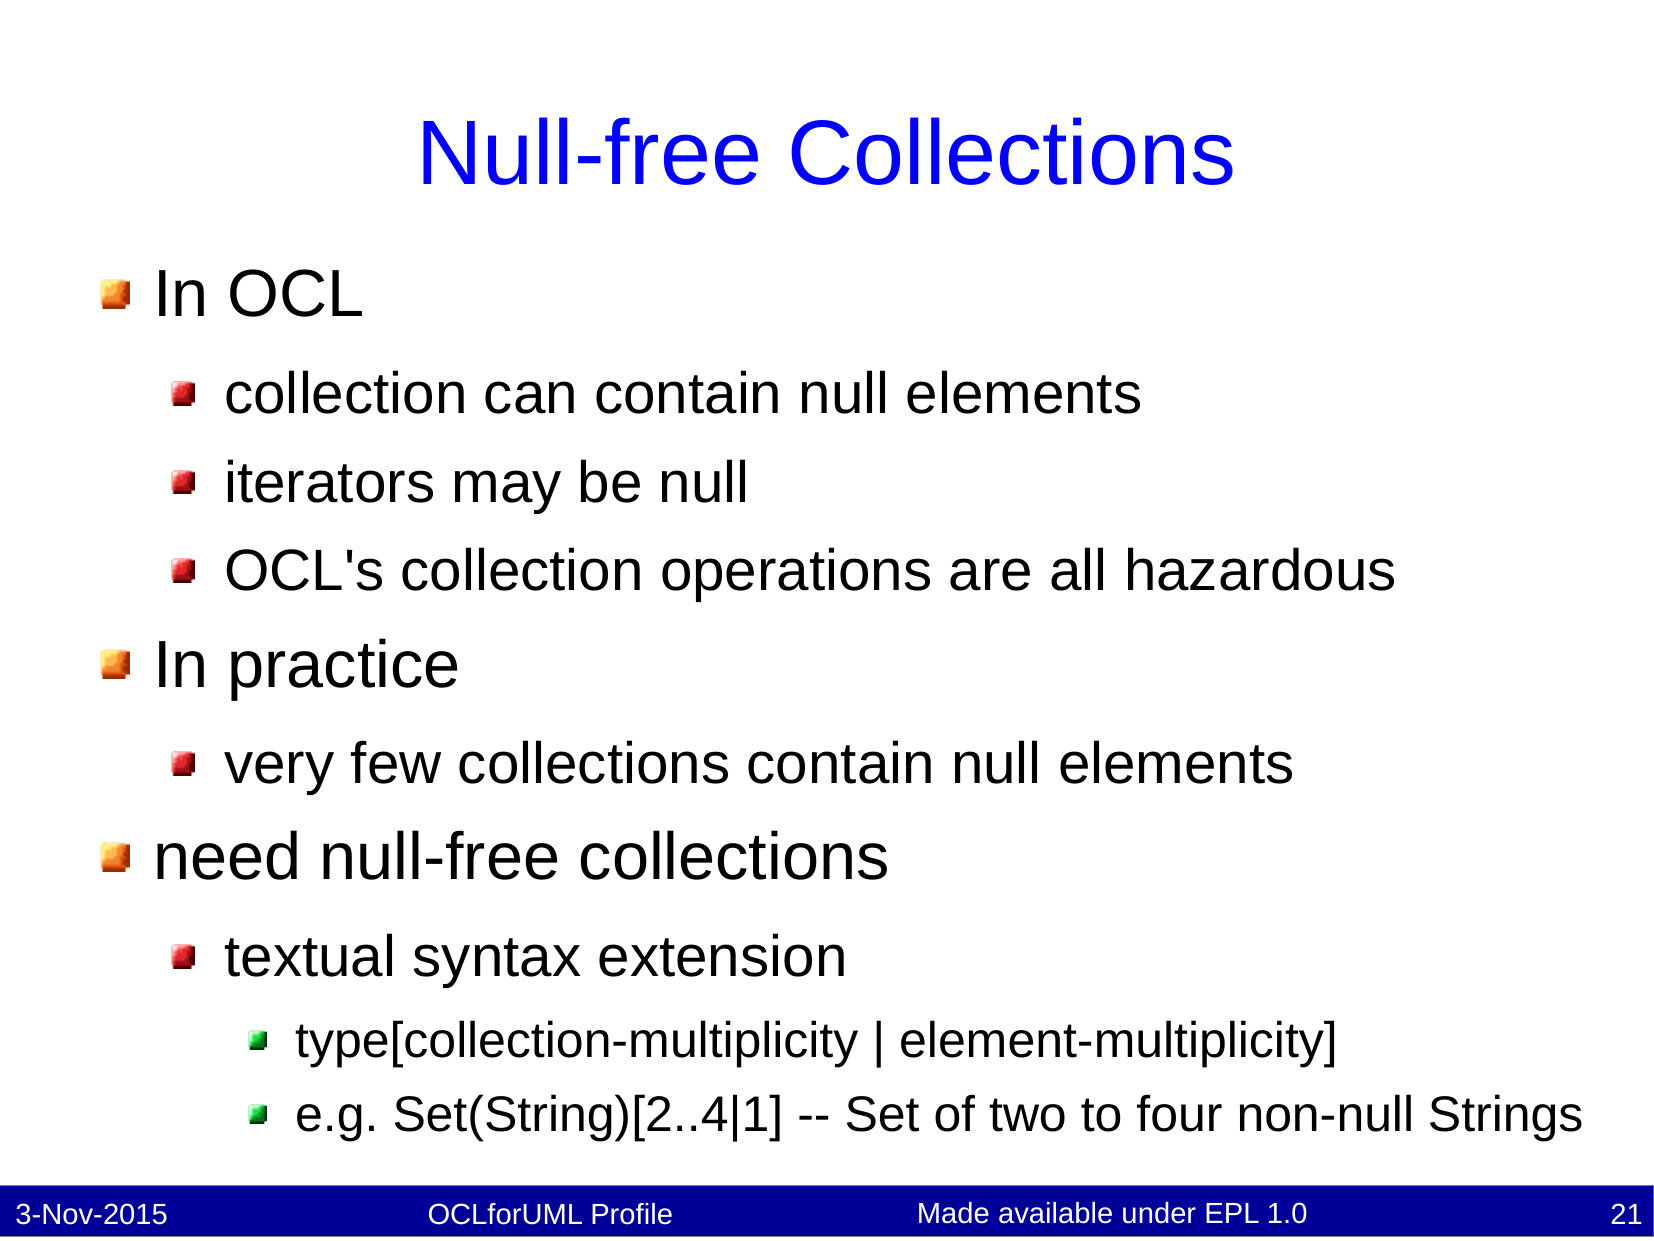

# Null-free Collections
In OCL
collection can contain null elements
iterators may be null
OCL's collection operations are all hazardous
In practice
very few collections contain null elements
need null-free collections
textual syntax extension
type[collection-multiplicity | element-multiplicity]
e.g. Set(String)[2..4|1] -- Set of two to four non-null Strings
3-Nov-2015
OCLforUML Profile
21